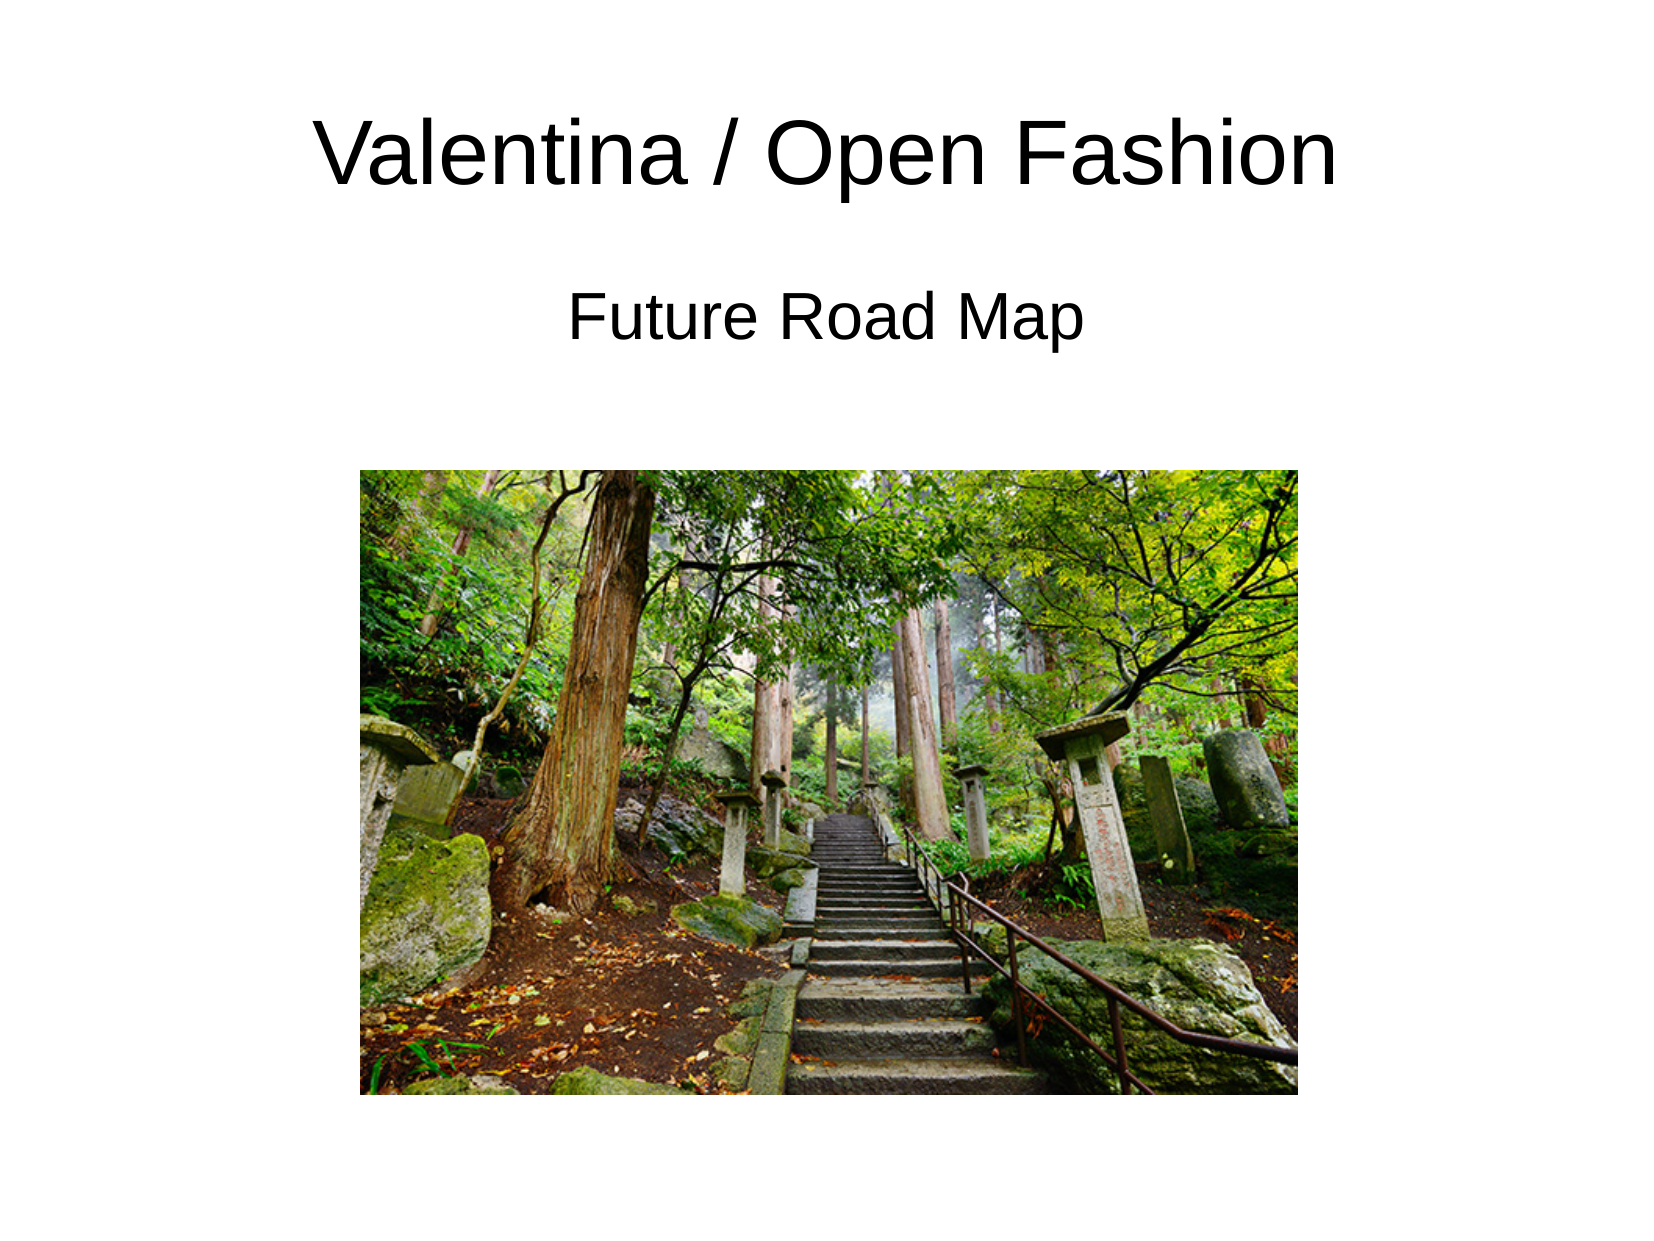

# Valentina / Open Fashion
Future Road Map